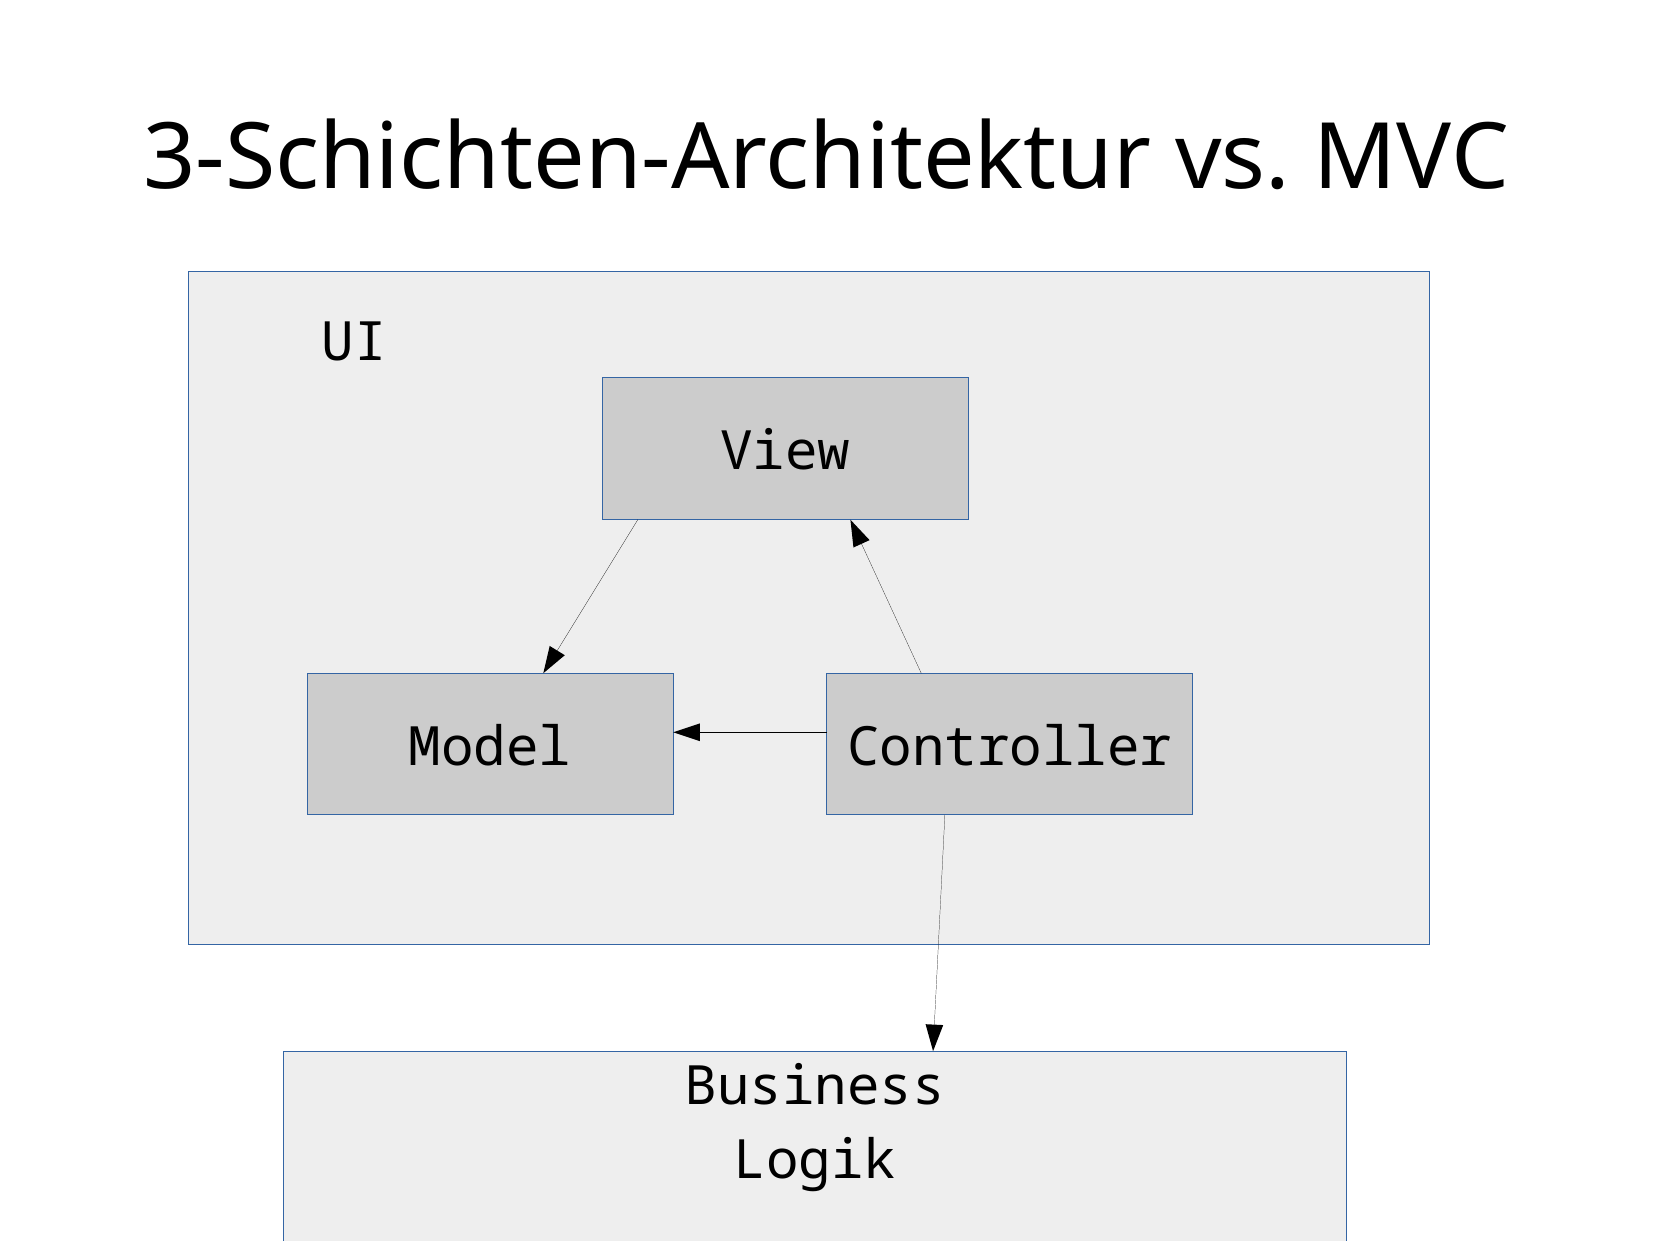

# 3-Schichten-Architektur vs. MVC
UI
View
Model
Controller
Business
Logik